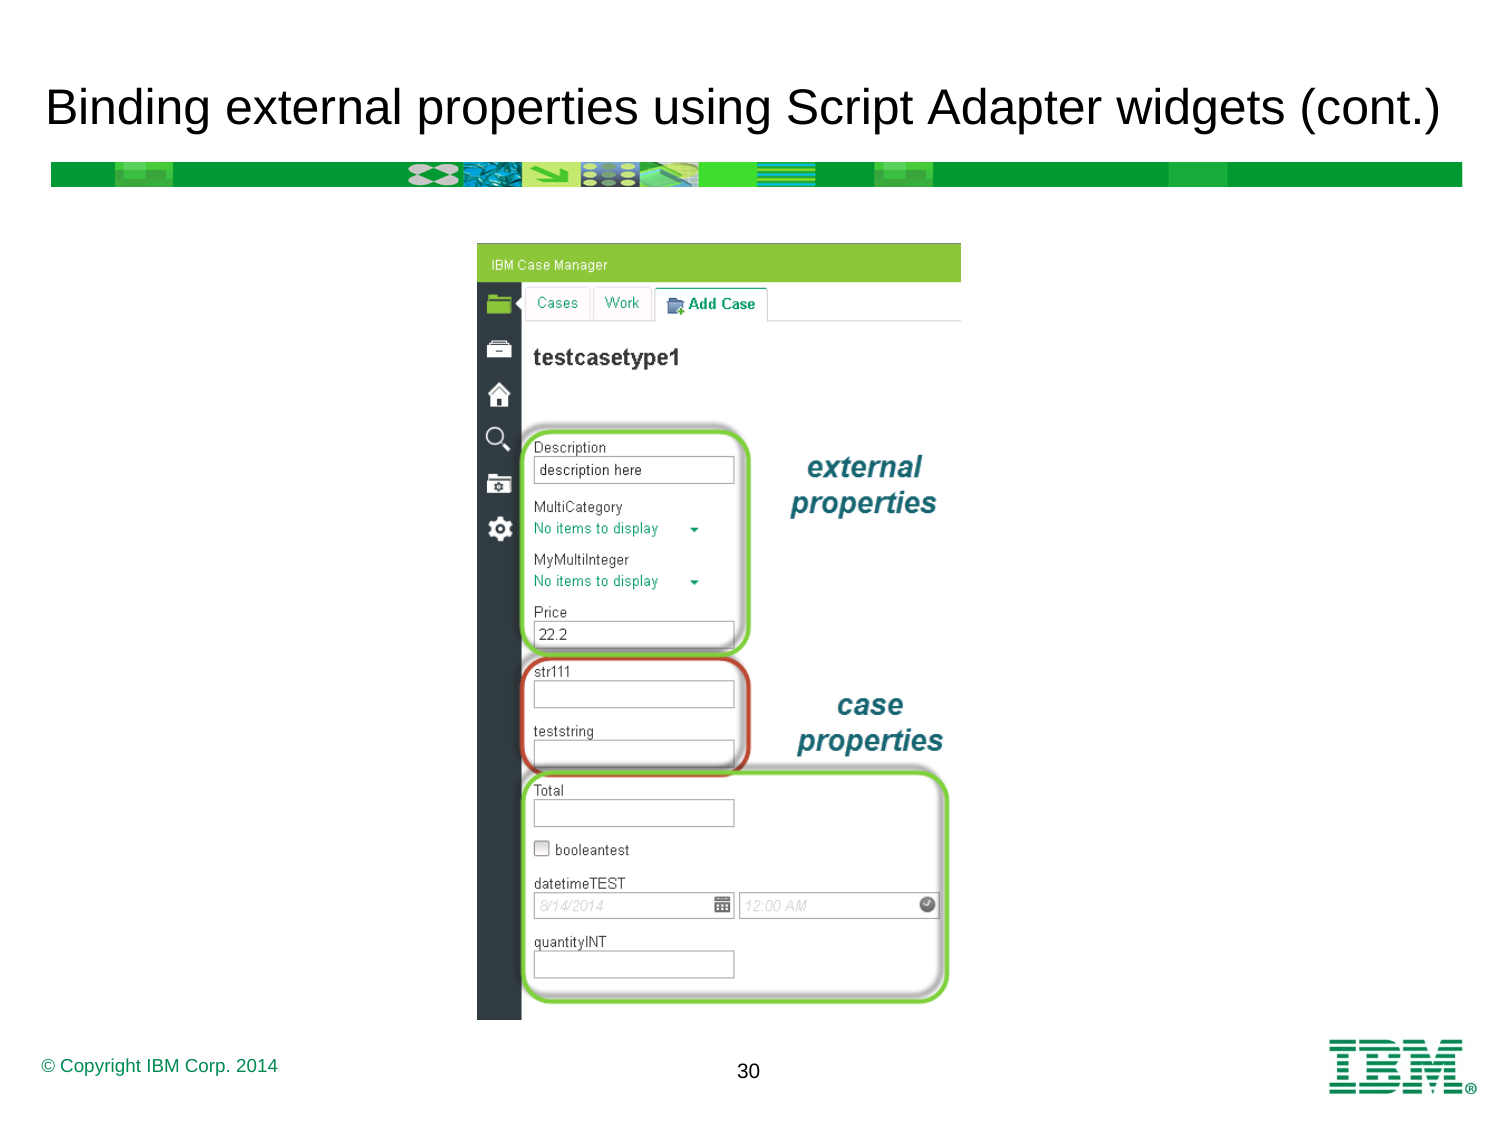

# Binding external properties using Script Adapter widgets (cont.)
30